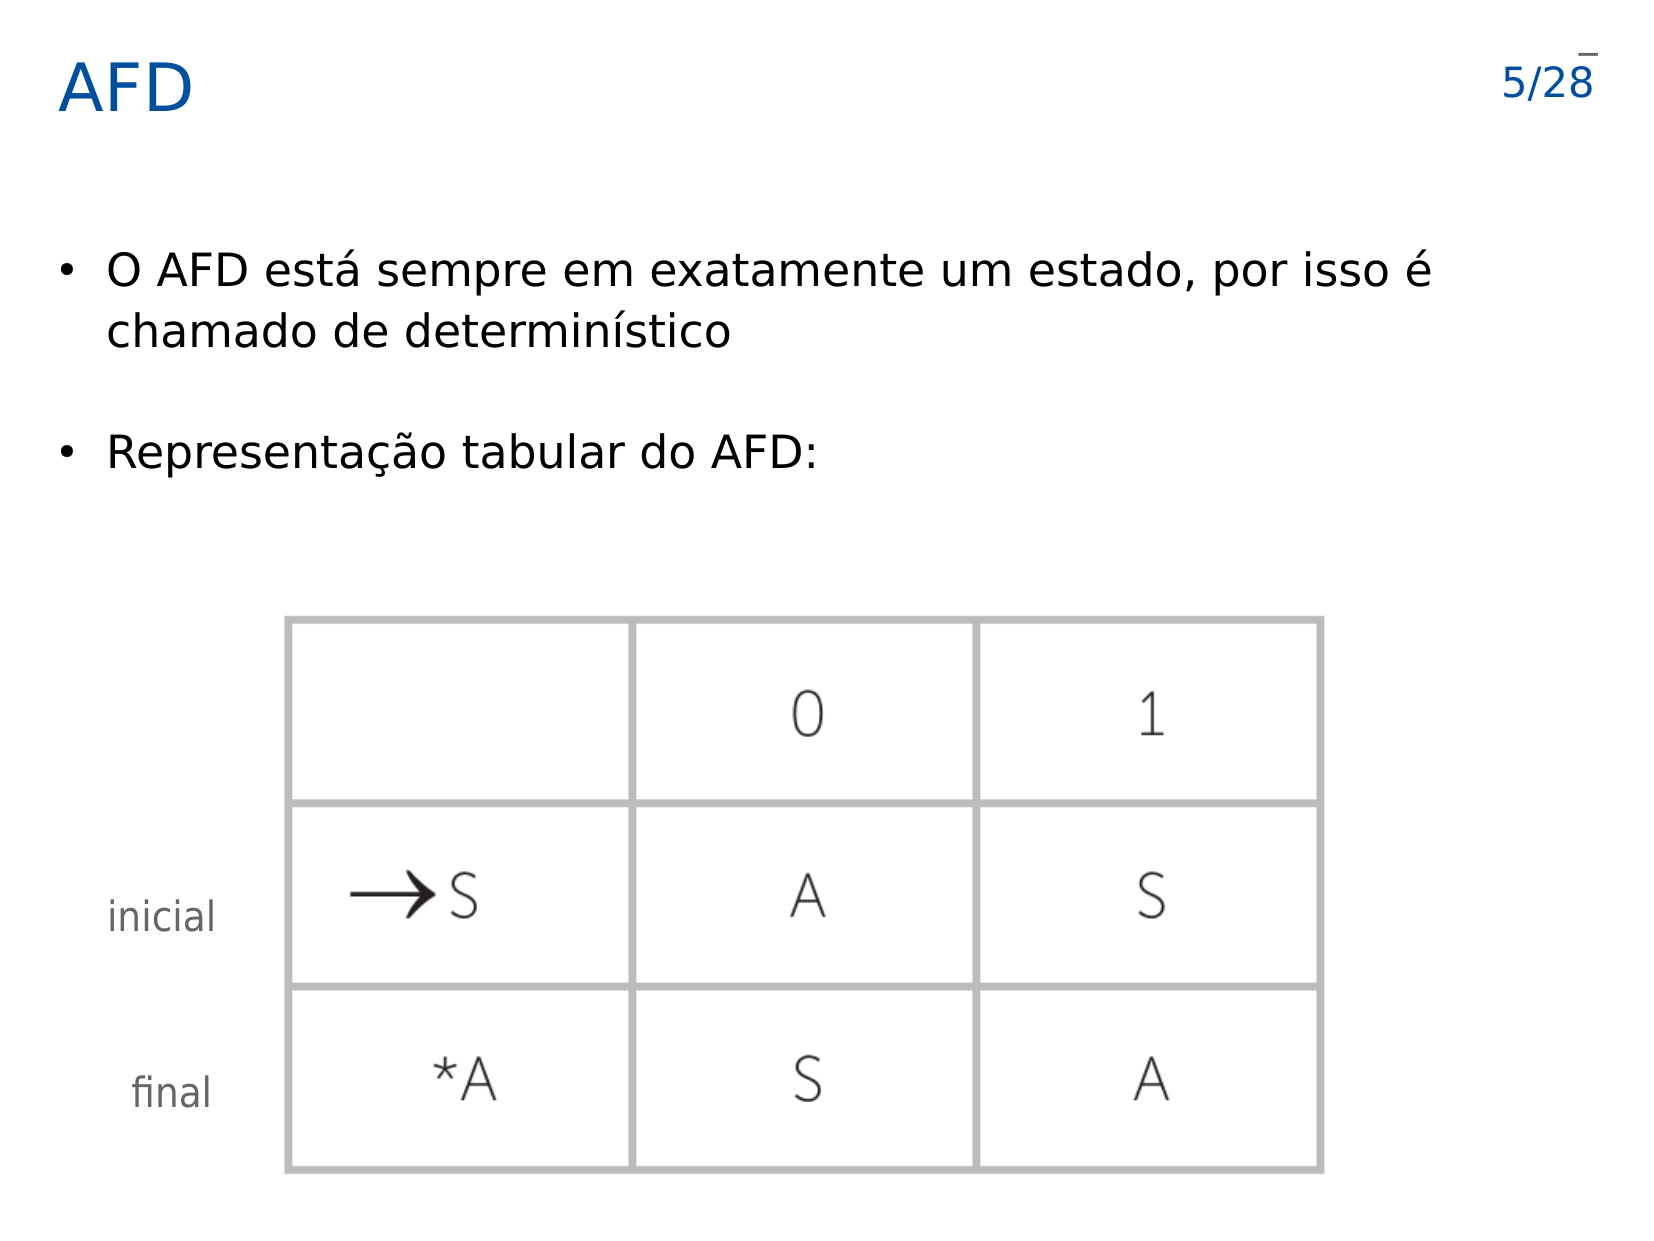

_
# AFD
5
O AFD está sempre em exatamente um estado, por isso é chamado de determinístico
Representação tabular do AFD:
inicial
final